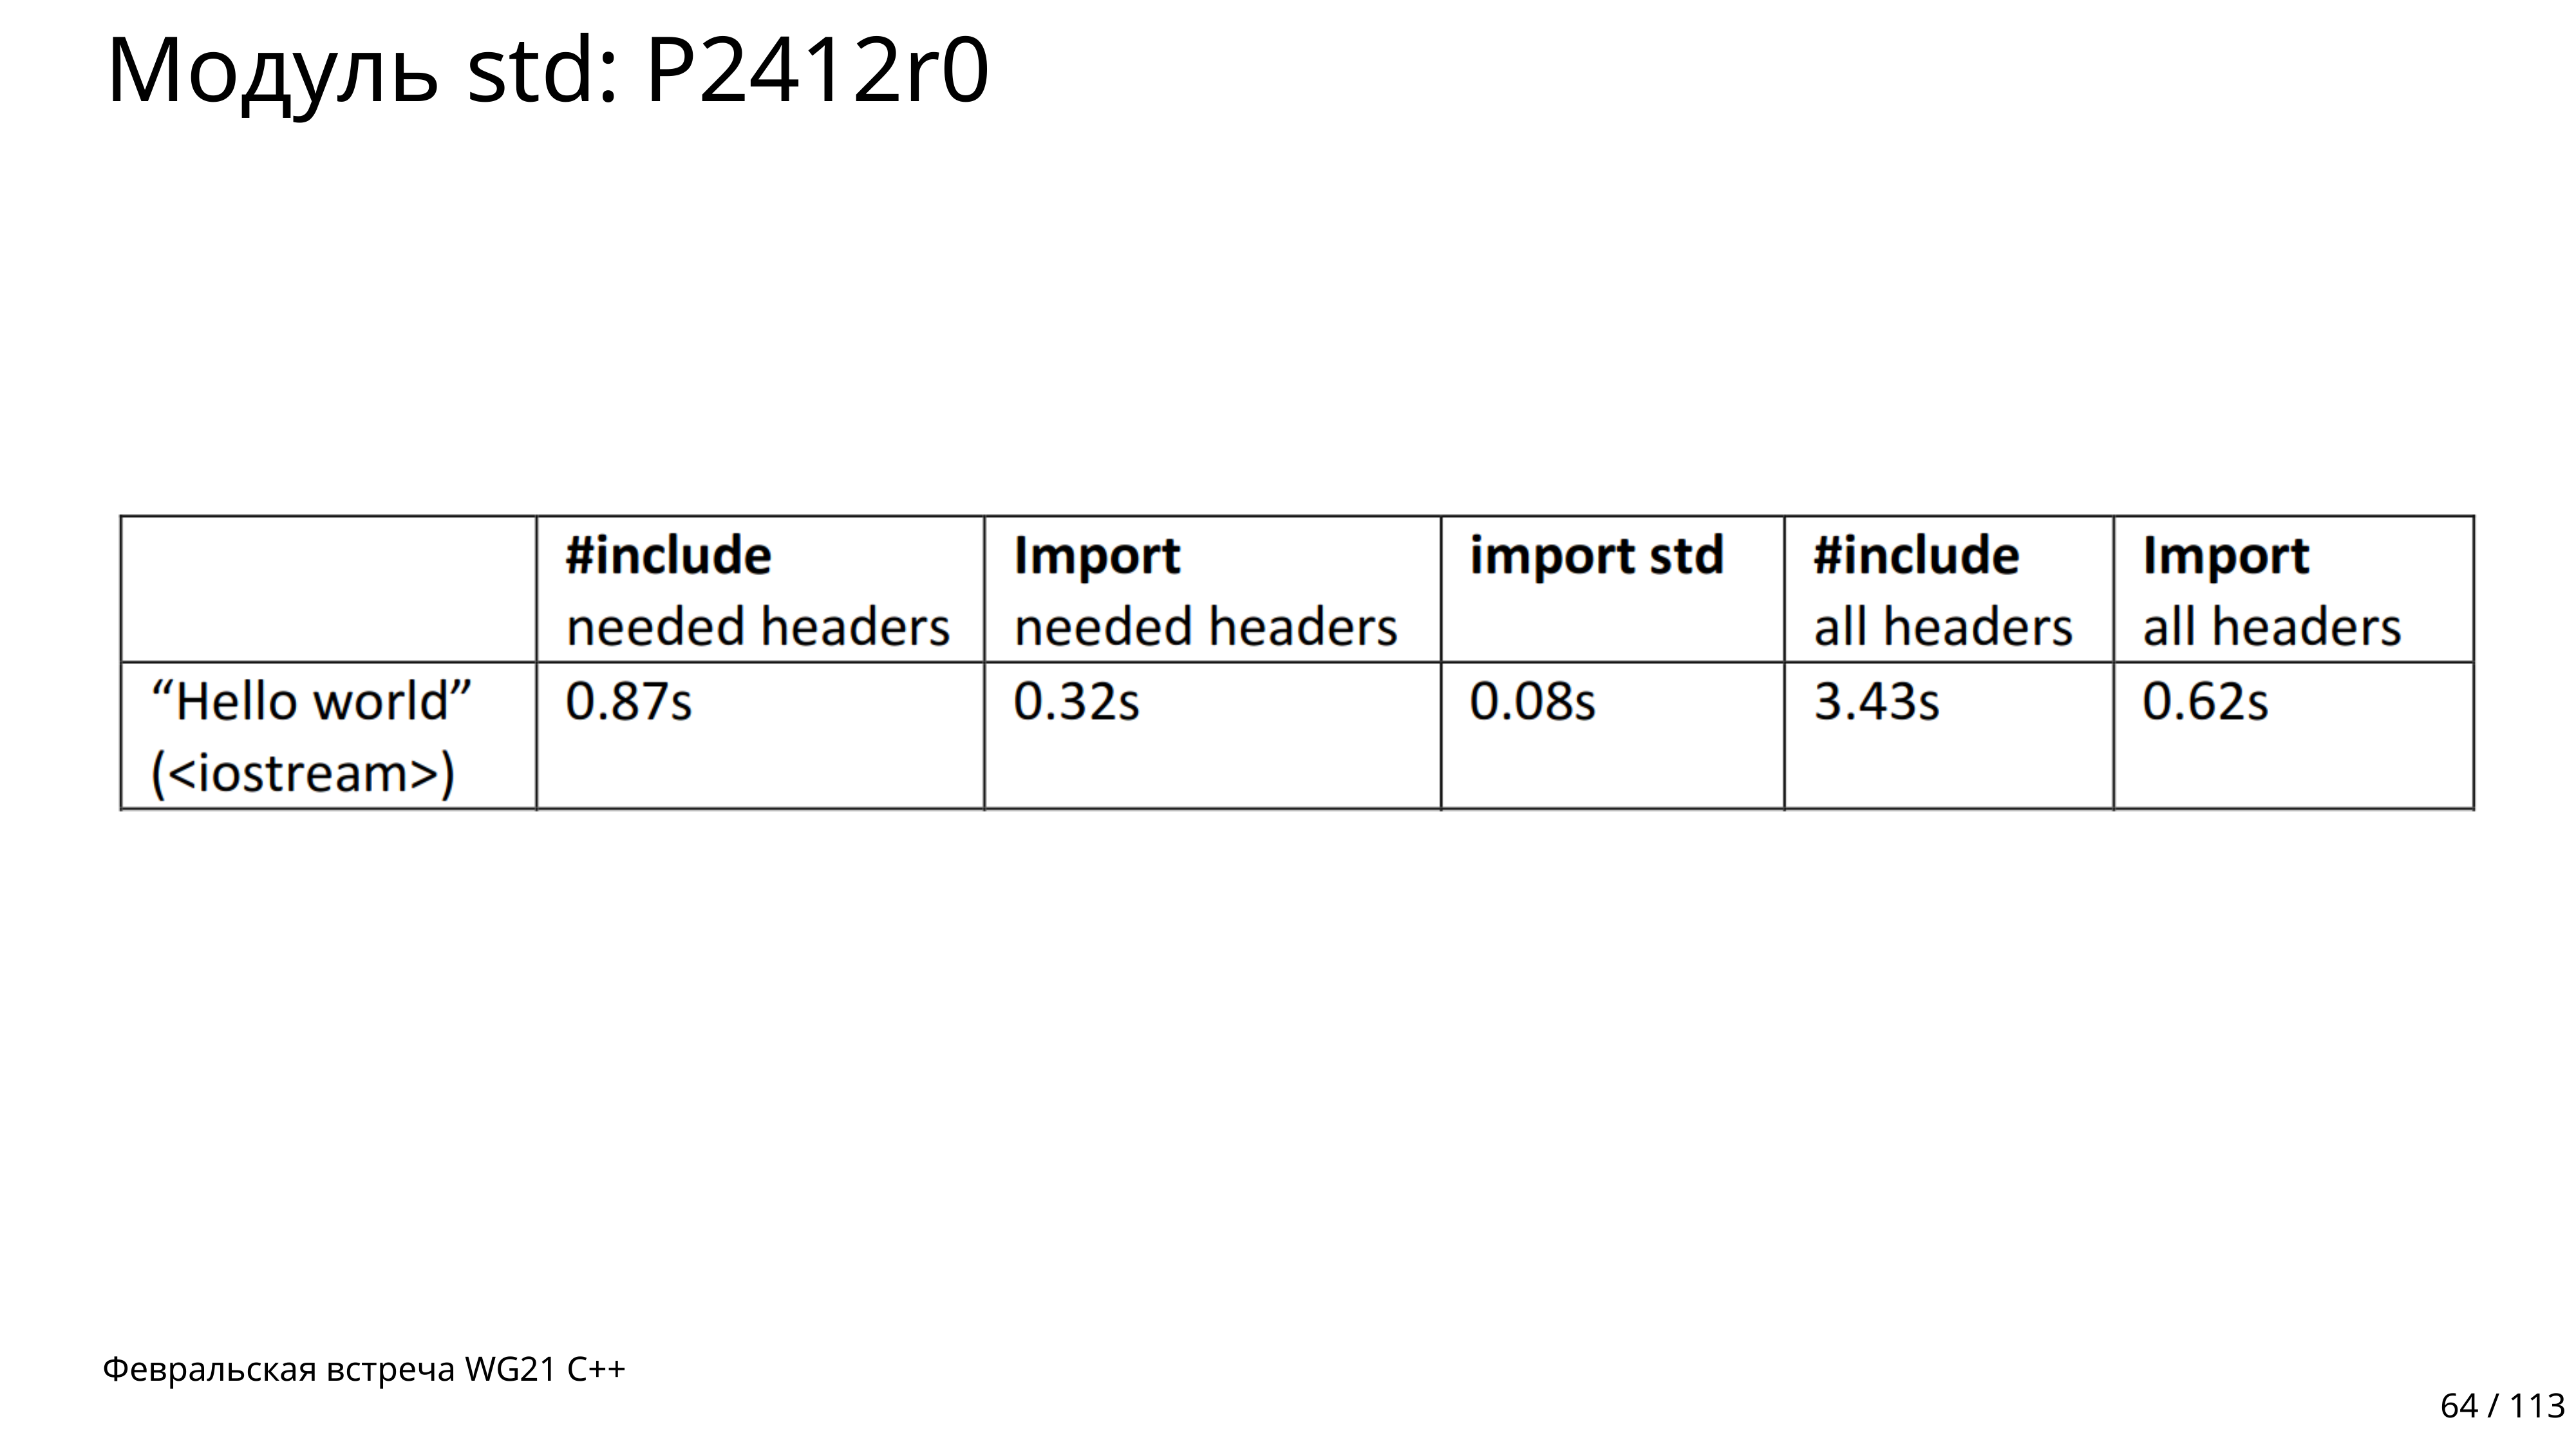

Модуль std: P2412r0
#
Февральская встреча WG21 C++